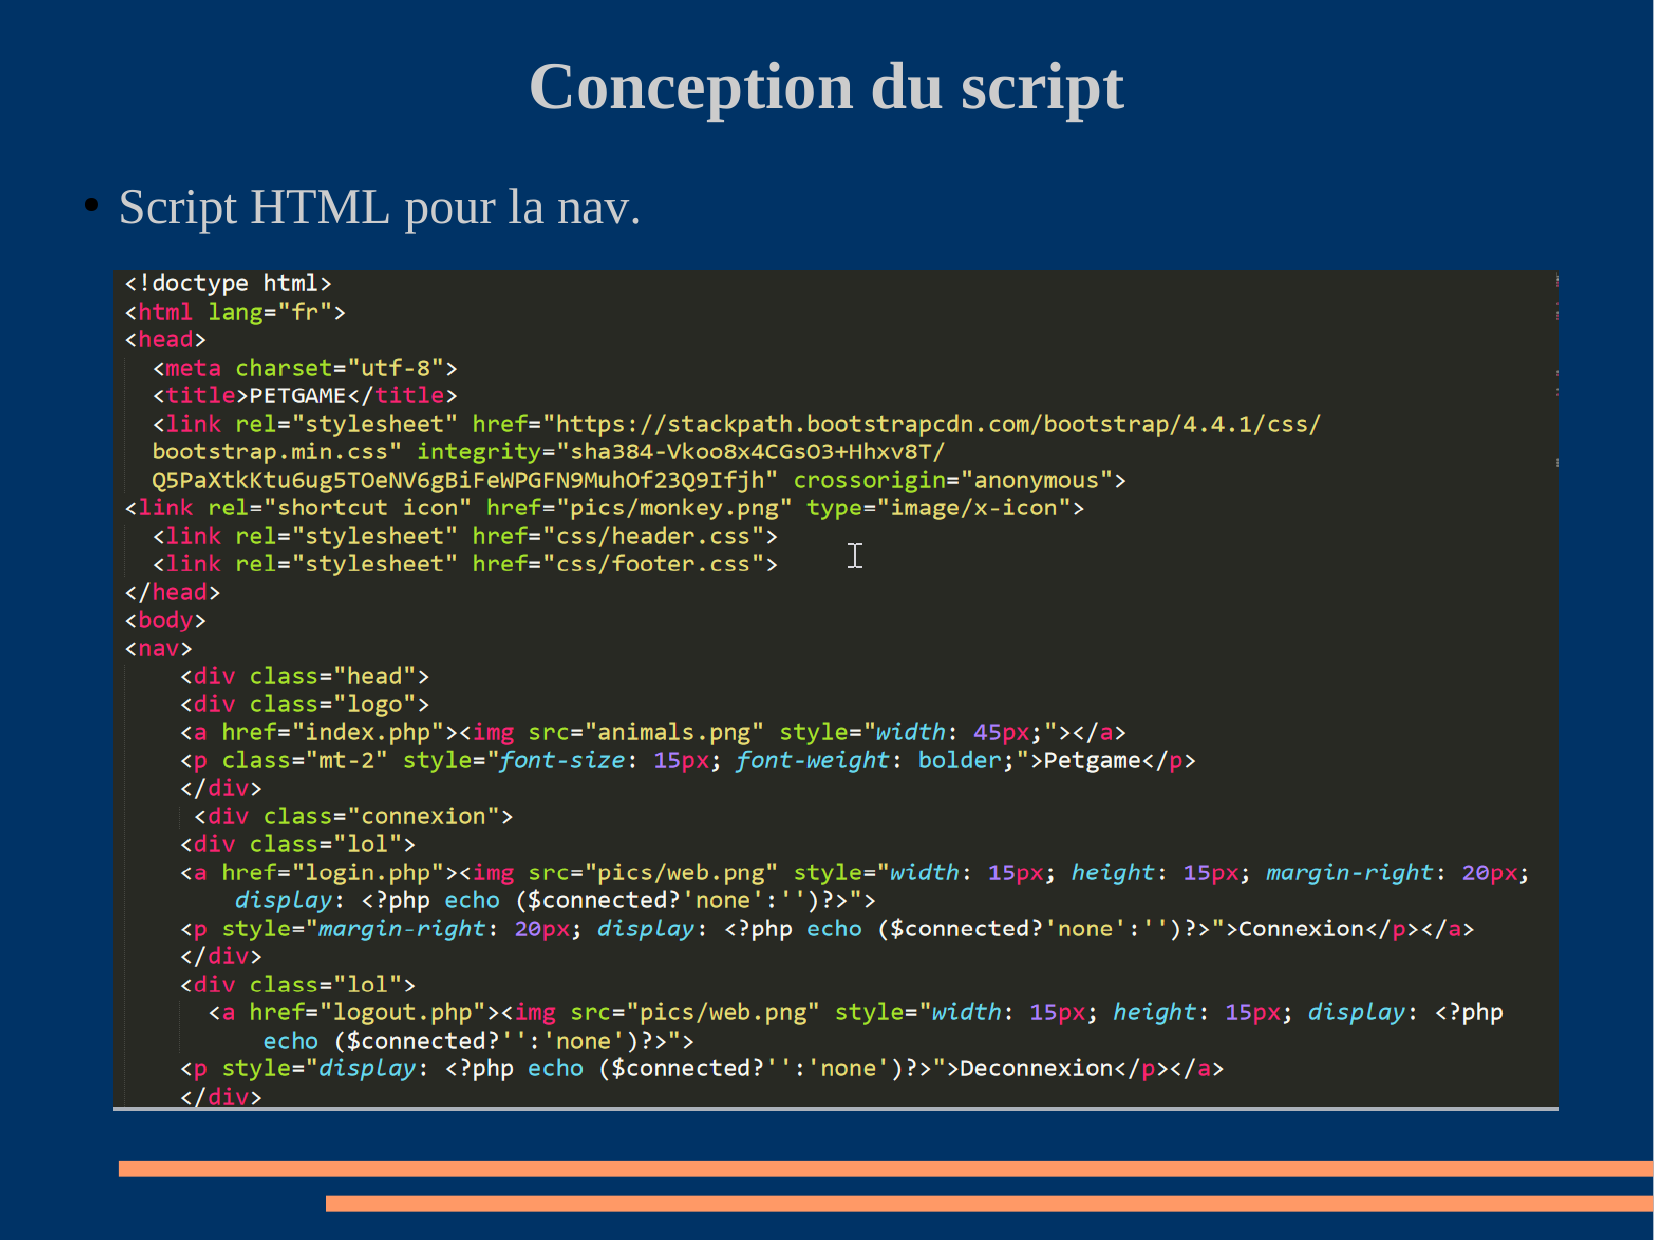

# Conception du script
Script HTML pour la nav.